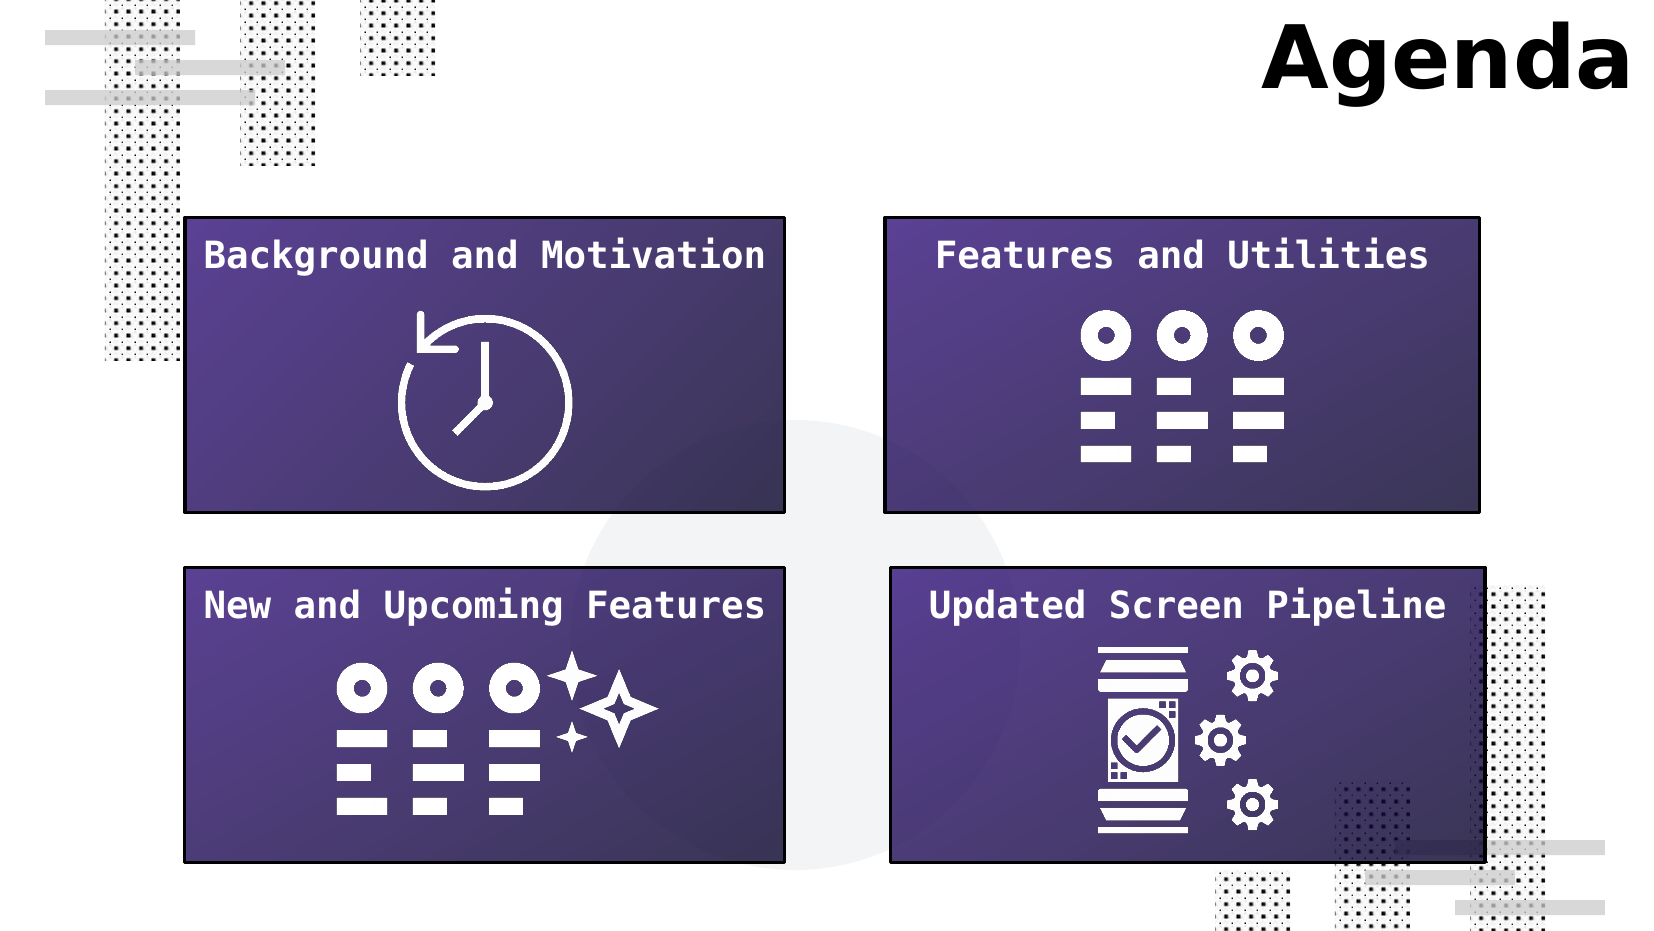

Agenda
Background and Motivation
Features and Utilities
New and Upcoming Features
Updated Screen Pipeline